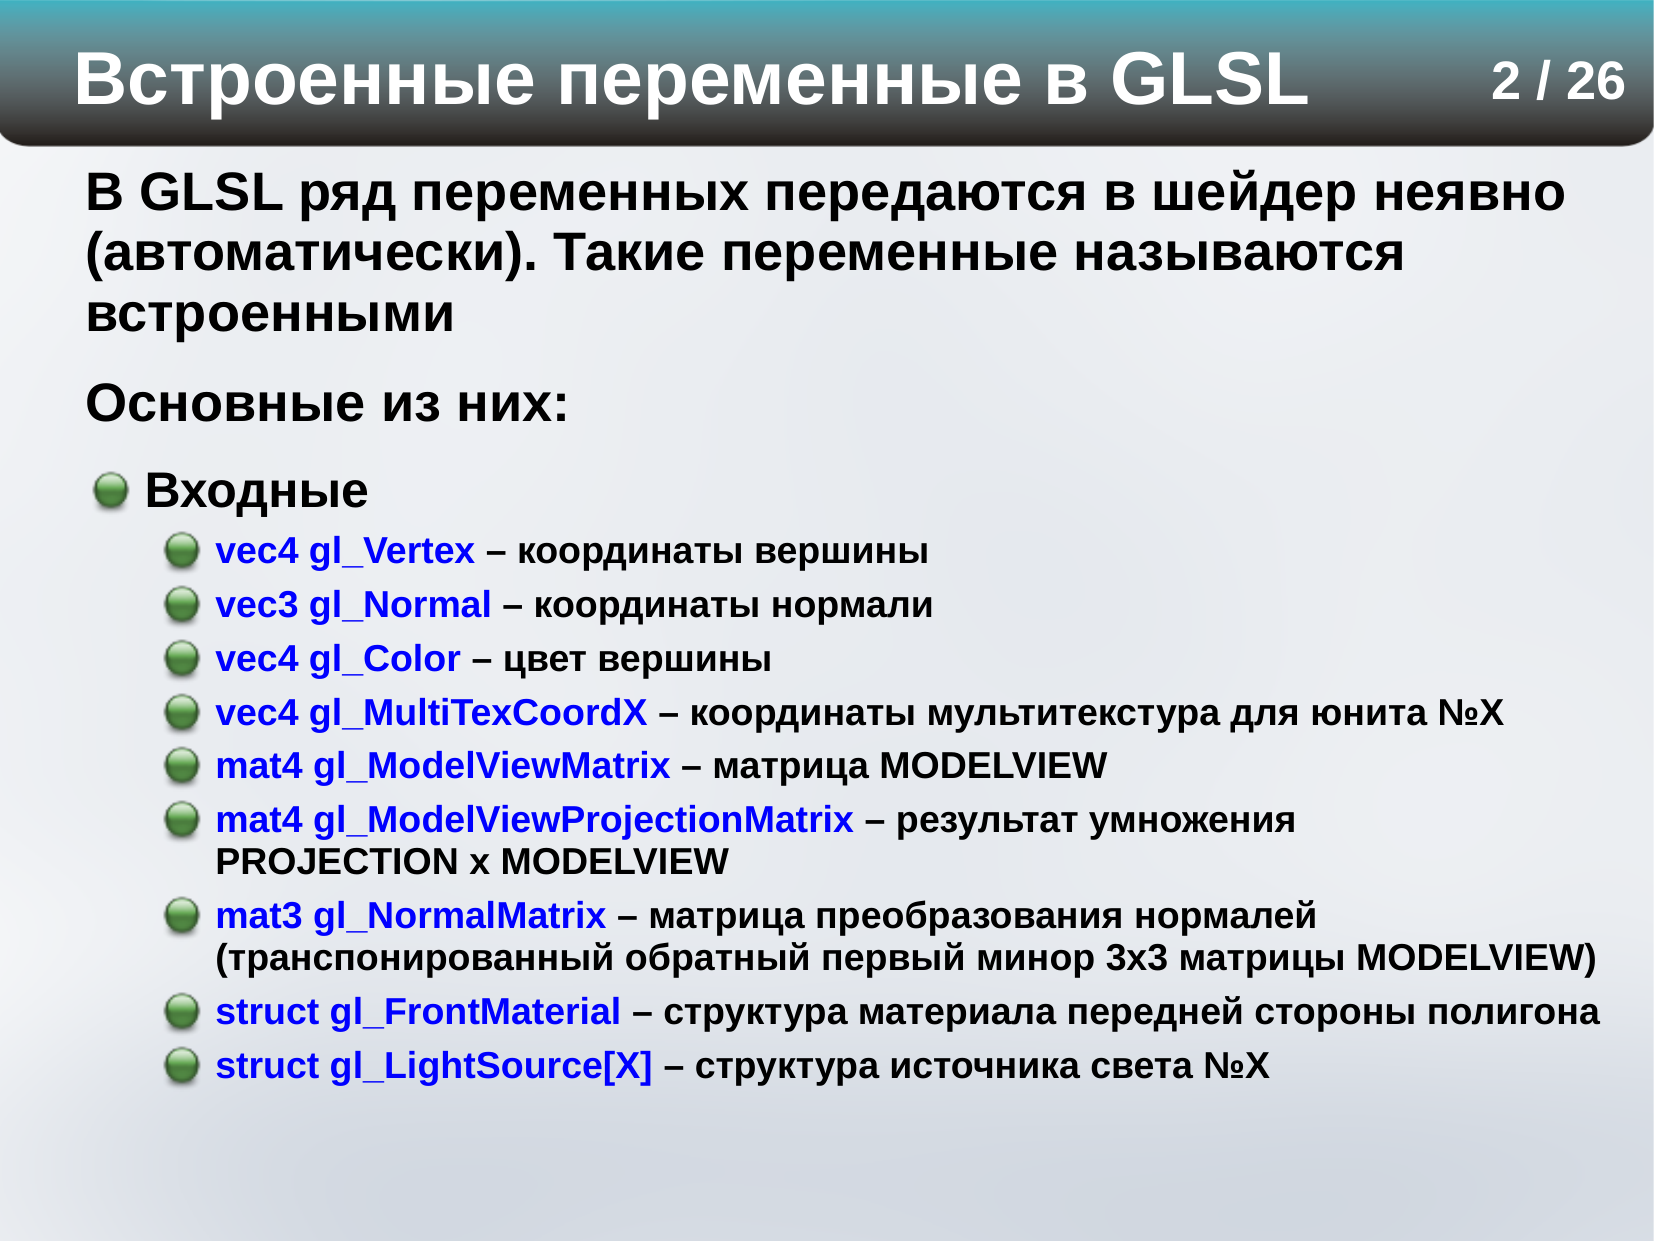

Встроенные переменные в GLSL
В GLSL ряд переменных передаются в шейдер неявно (автоматически). Такие переменные называются встроенными
Основные из них:
Входные
vec4 gl_Vertex – координаты вершины
vec3 gl_Normal – координаты нормали
vec4 gl_Color – цвет вершины
vec4 gl_MultiTexCoordX – координаты мультитекстура для юнита №X
mat4 gl_ModelViewMatrix – матрица MODELVIEW
mat4 gl_ModelViewProjectionMatrix – результат умножения
PROJECTION x MODELVIEW
mat3 gl_NormalMatrix – матрица преобразования нормалей (транспонированный обратный первый минор 3х3 матрицы MODELVIEW)
struct gl_FrontMaterial – структура материала передней стороны полигона
struct gl_LightSource[X] – структура источника света №X